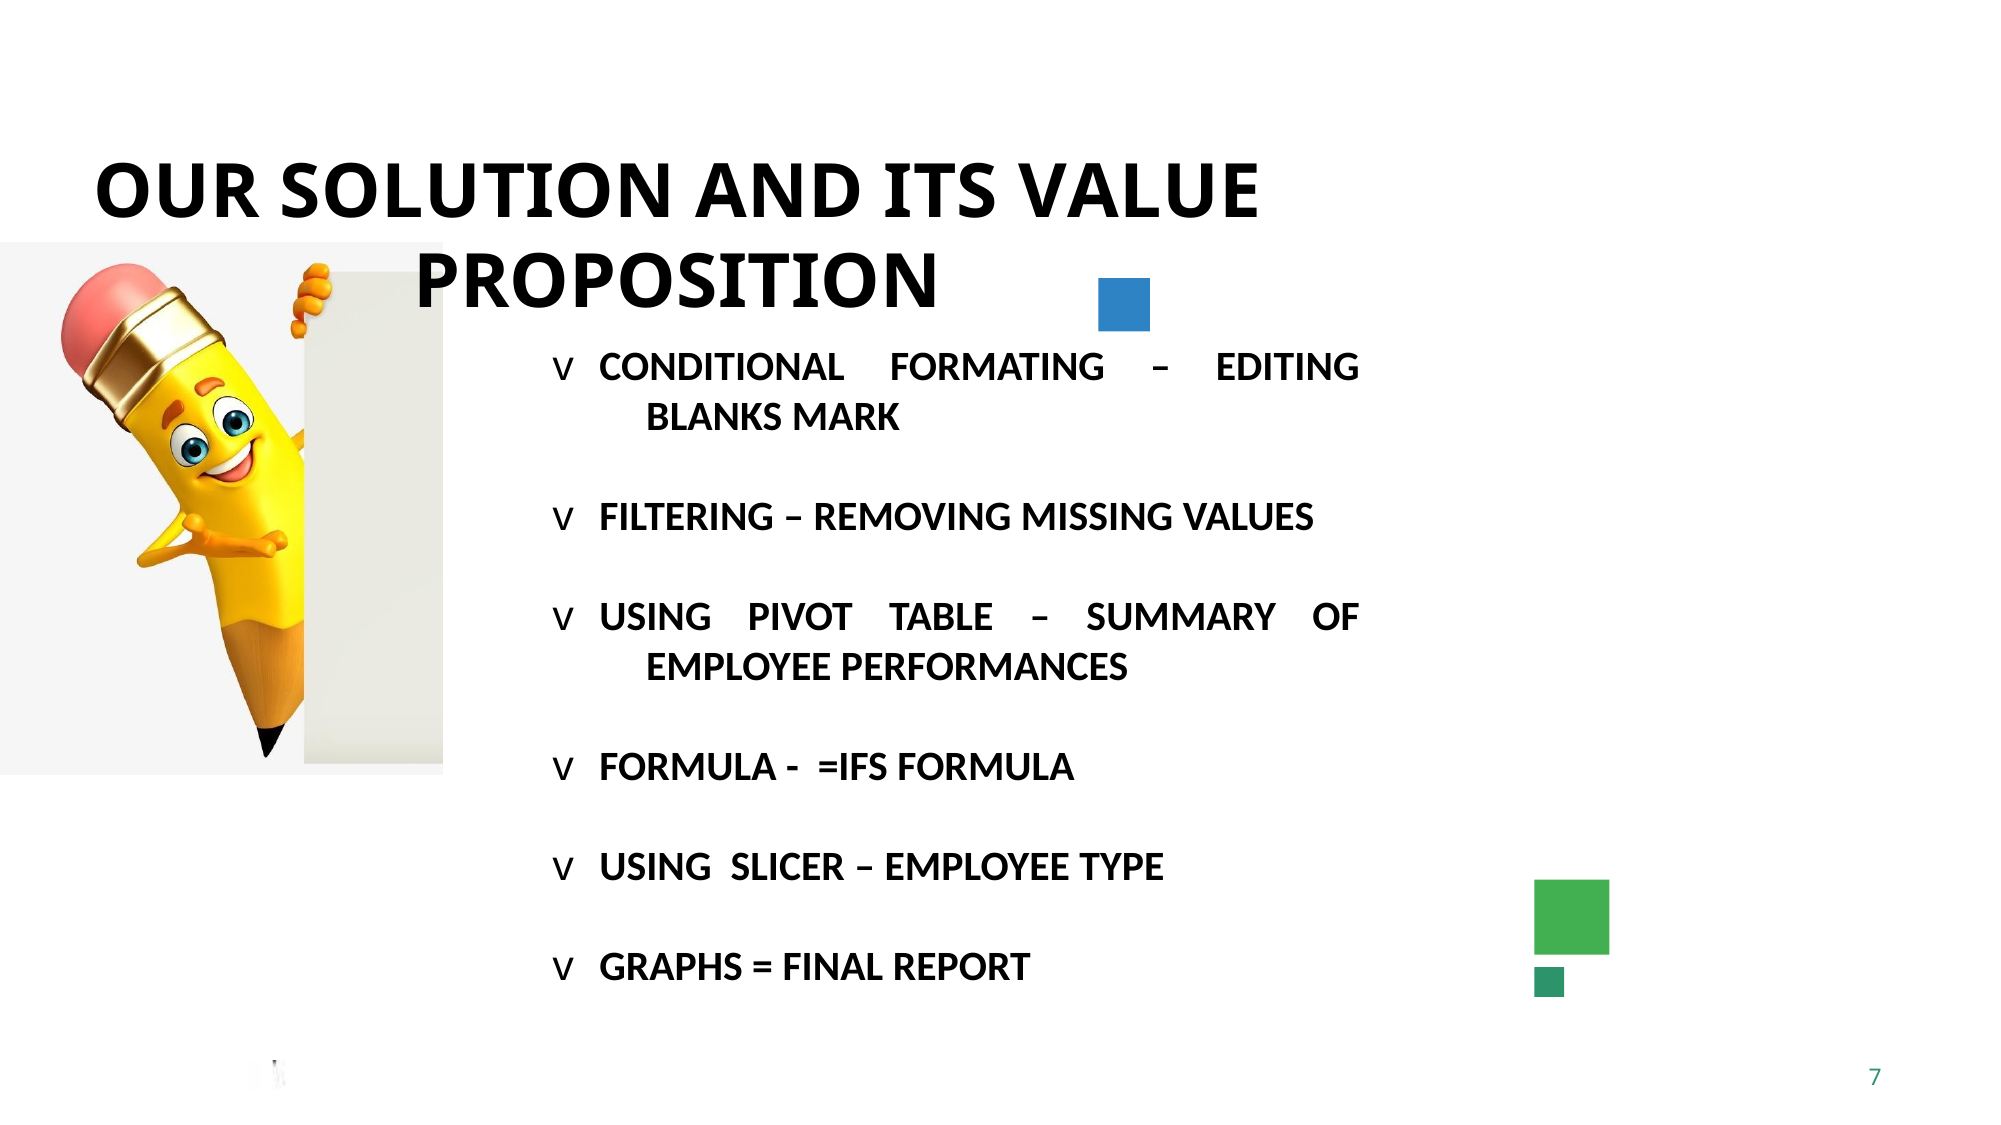

# OUR SOLUTION AND ITS VALUE PROPOSITION
CONDITIONAL FORMATING – EDITING BLANKS MARK
FILTERING – REMOVING MISSING VALUES
USING PIVOT TABLE – SUMMARY OF EMPLOYEE PERFORMANCES
FORMULA - =IFS FORMULA
USING SLICER – EMPLOYEE TYPE
GRAPHS = FINAL REPORT